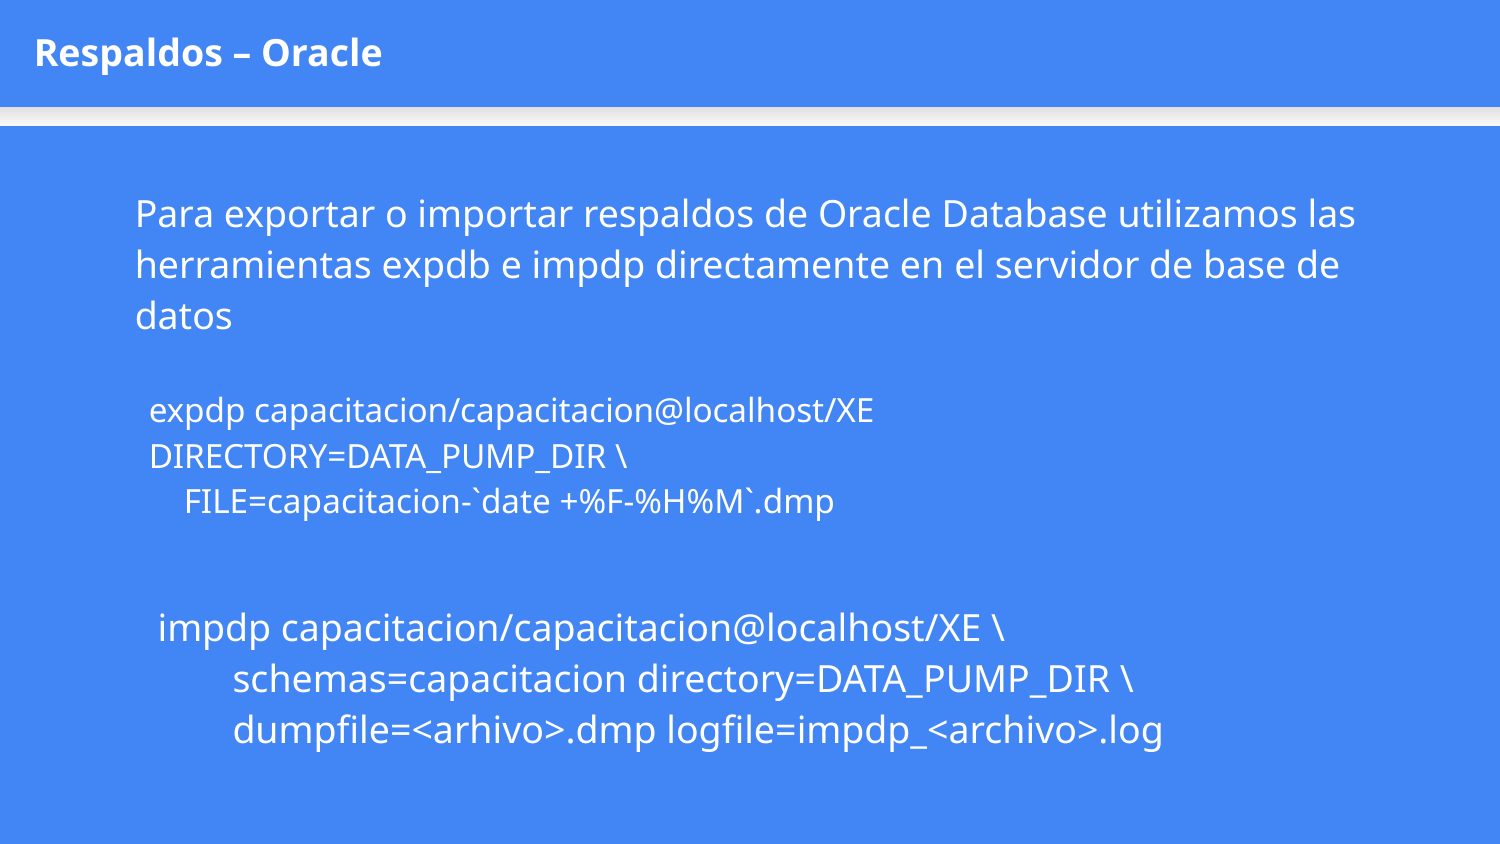

# Respaldos – Oracle
Para exportar o importar respaldos de Oracle Database utilizamos las herramientas expdb e impdp directamente en el servidor de base de datos
expdp capacitacion/capacitacion@localhost/XE DIRECTORY=DATA_PUMP_DIR \
 FILE=capacitacion-`date +%F-%H%M`.dmp
impdp capacitacion/capacitacion@localhost/XE \
	schemas=capacitacion directory=DATA_PUMP_DIR \
	dumpfile=<arhivo>.dmp logfile=impdp_<archivo>.log